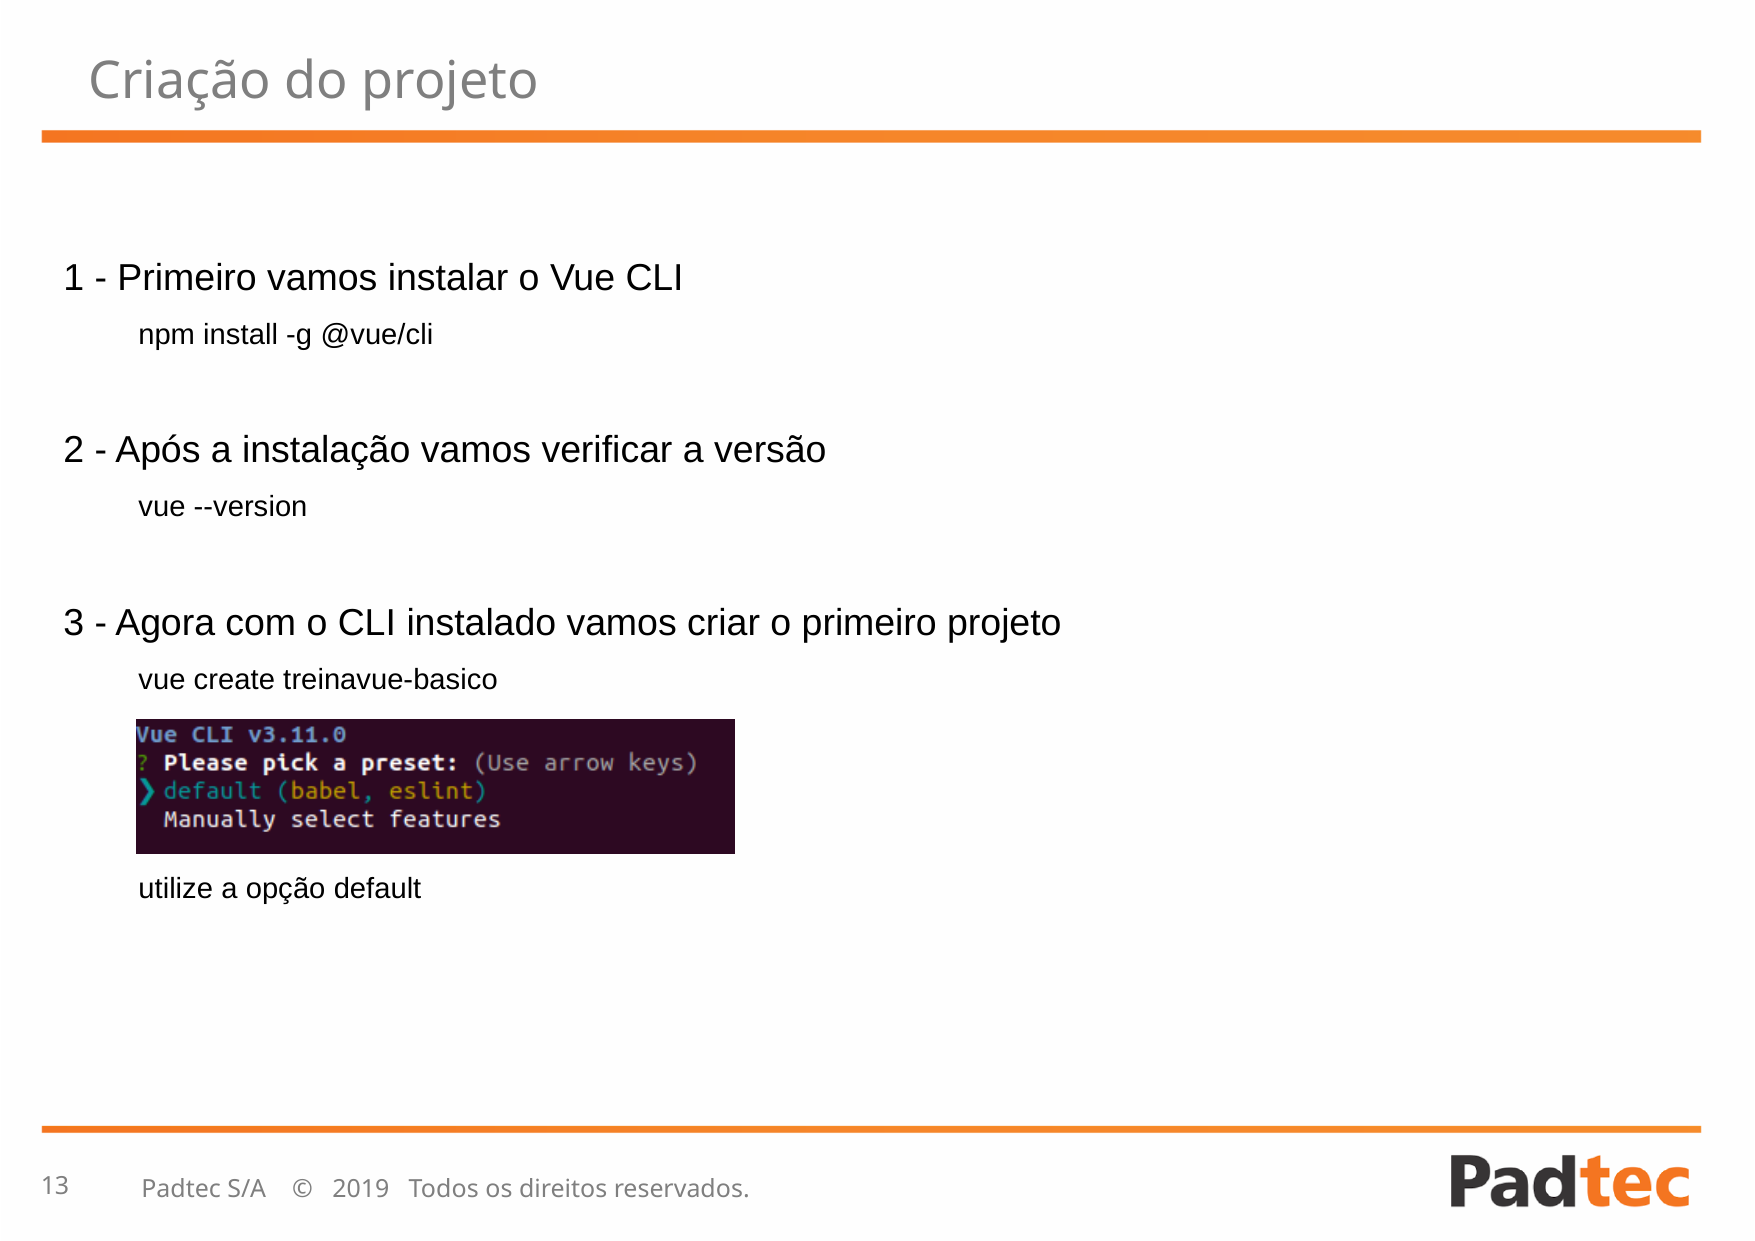

# Criação do projeto
1 - Primeiro vamos instalar o Vue CLI
	npm install -g @vue/cli
2 - Após a instalação vamos verificar a versão
	vue --version
3 - Agora com o CLI instalado vamos criar o primeiro projeto
	vue create treinavue-basico
utilize a opção default